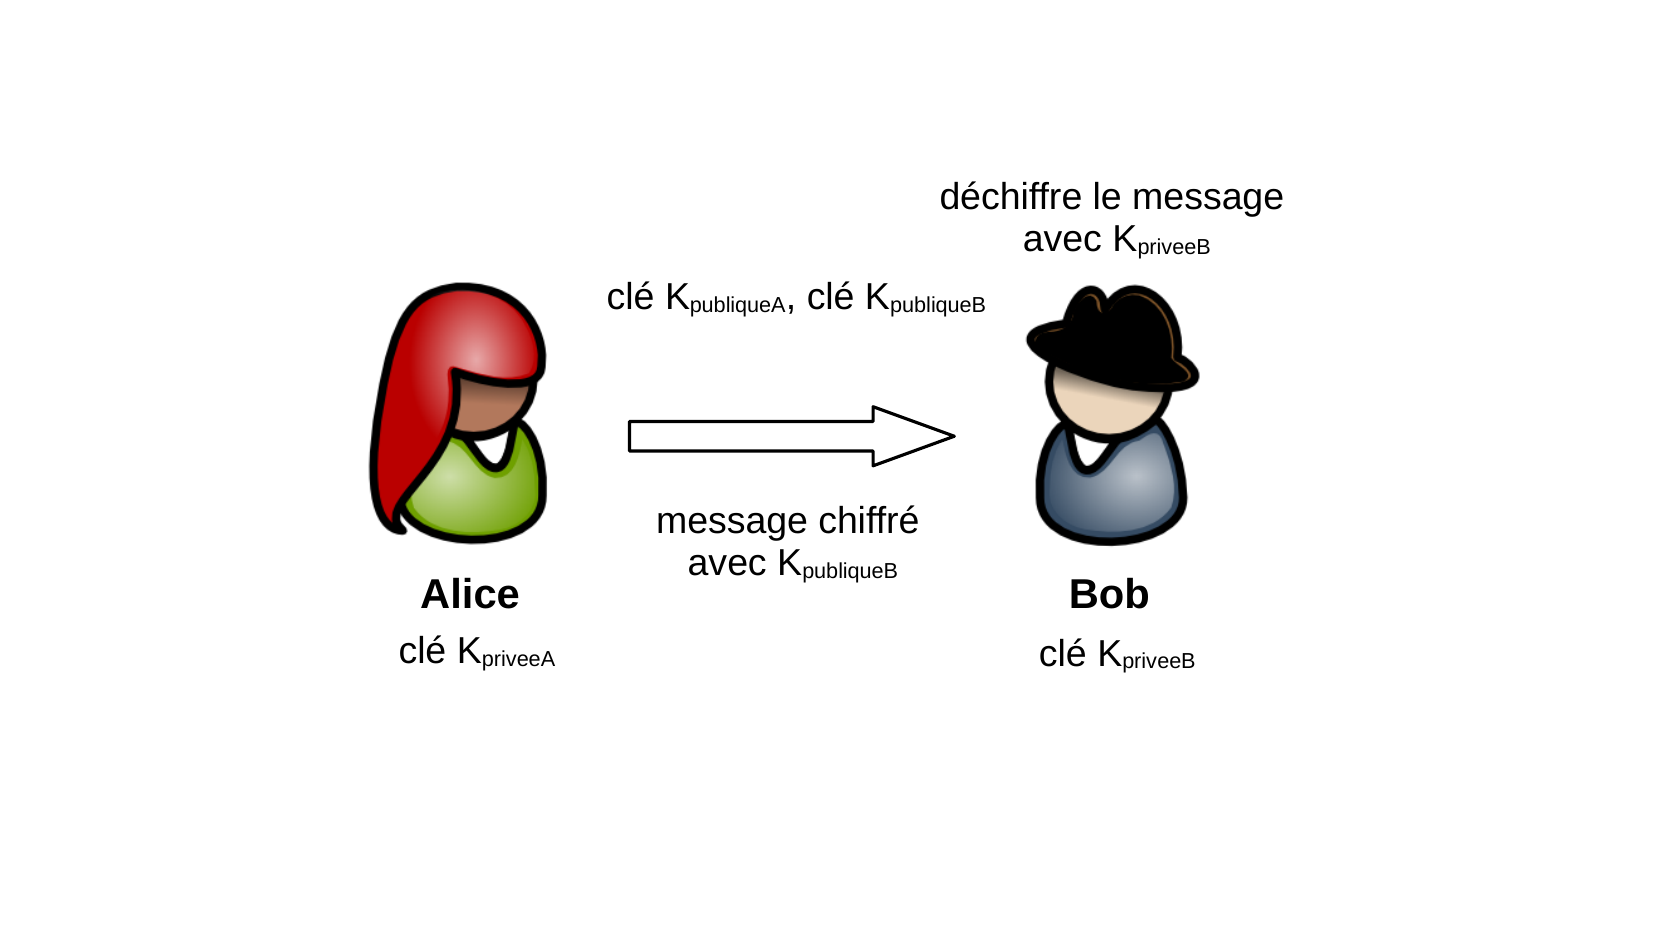

déchiffre le message
avec KpriveeB
clé KpubliqueA, clé KpubliqueB
message chiffré
avec KpubliqueB
Alice
Bob
clé KpriveeA
clé KpriveeB